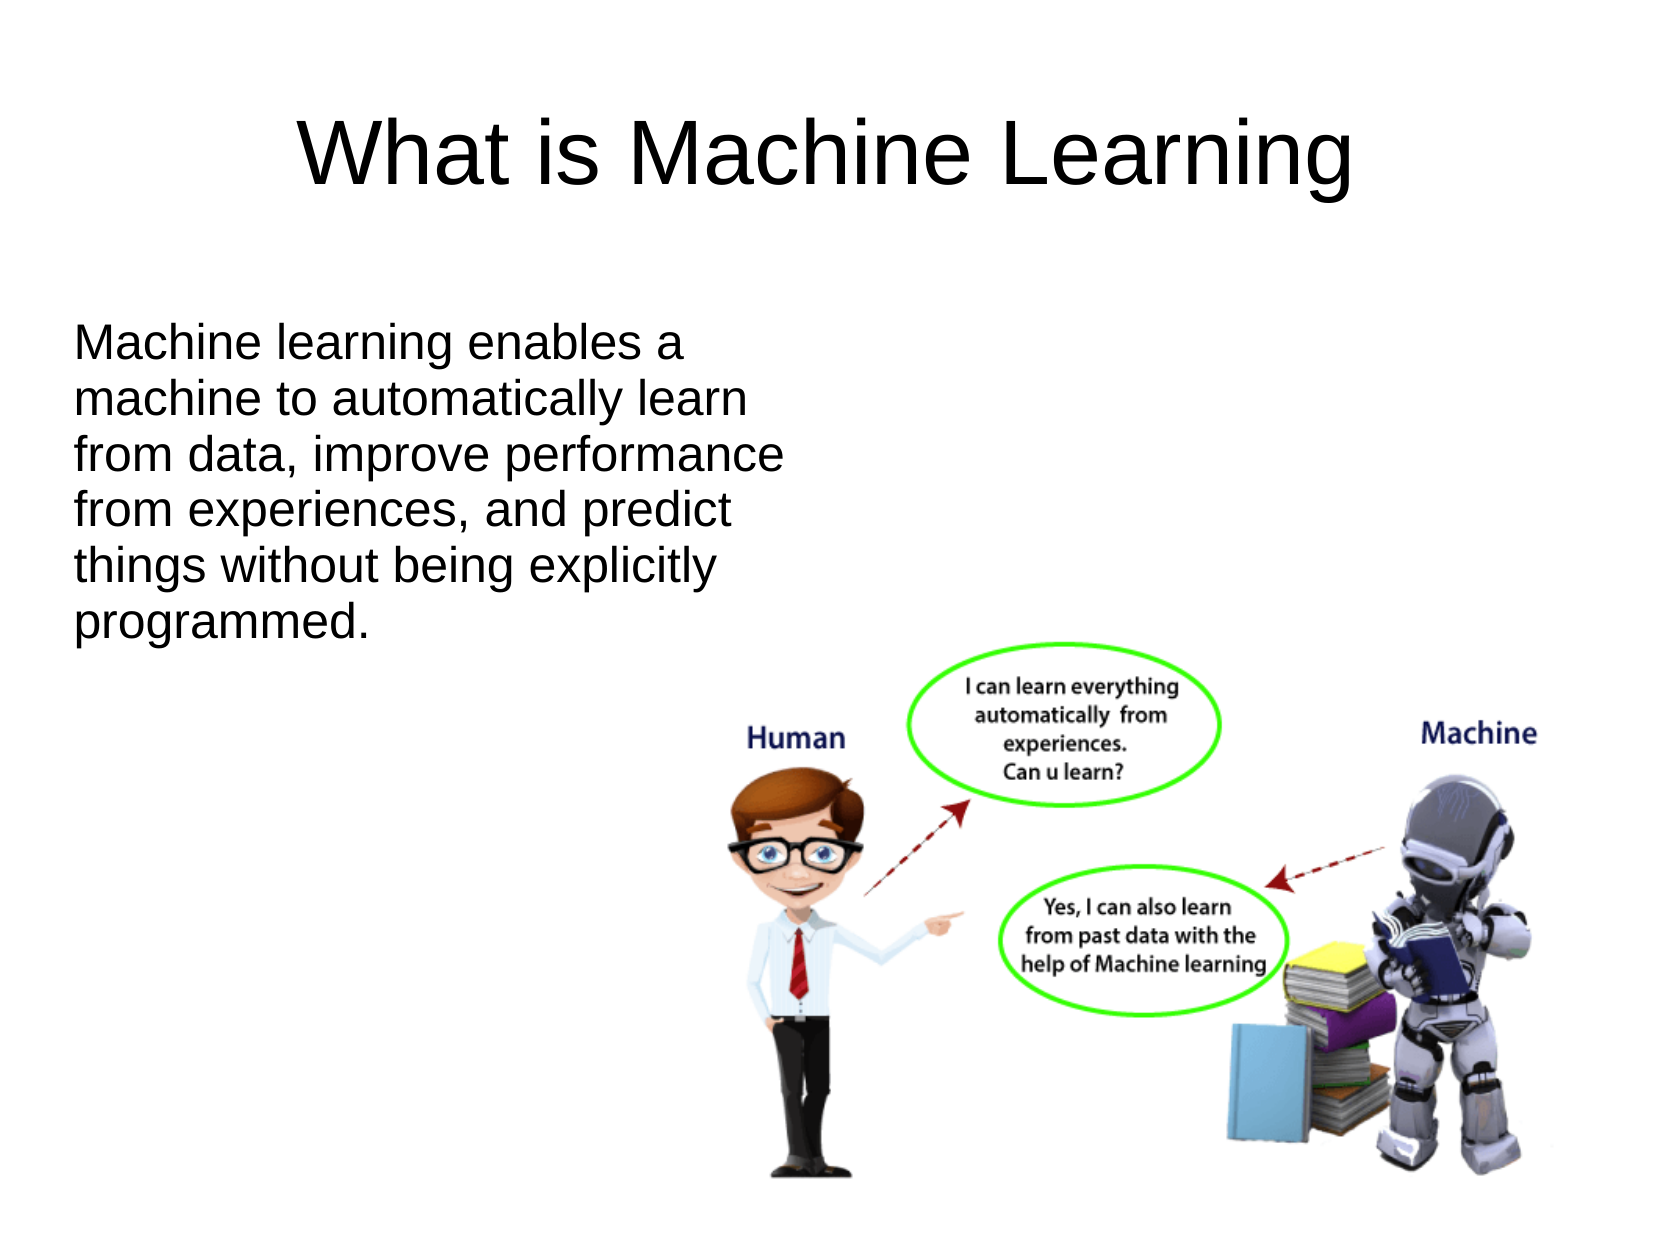

# What is Machine Learning
Machine learning enables a machine to automatically learn from data, improve performance from experiences, and predict things without being explicitly programmed.